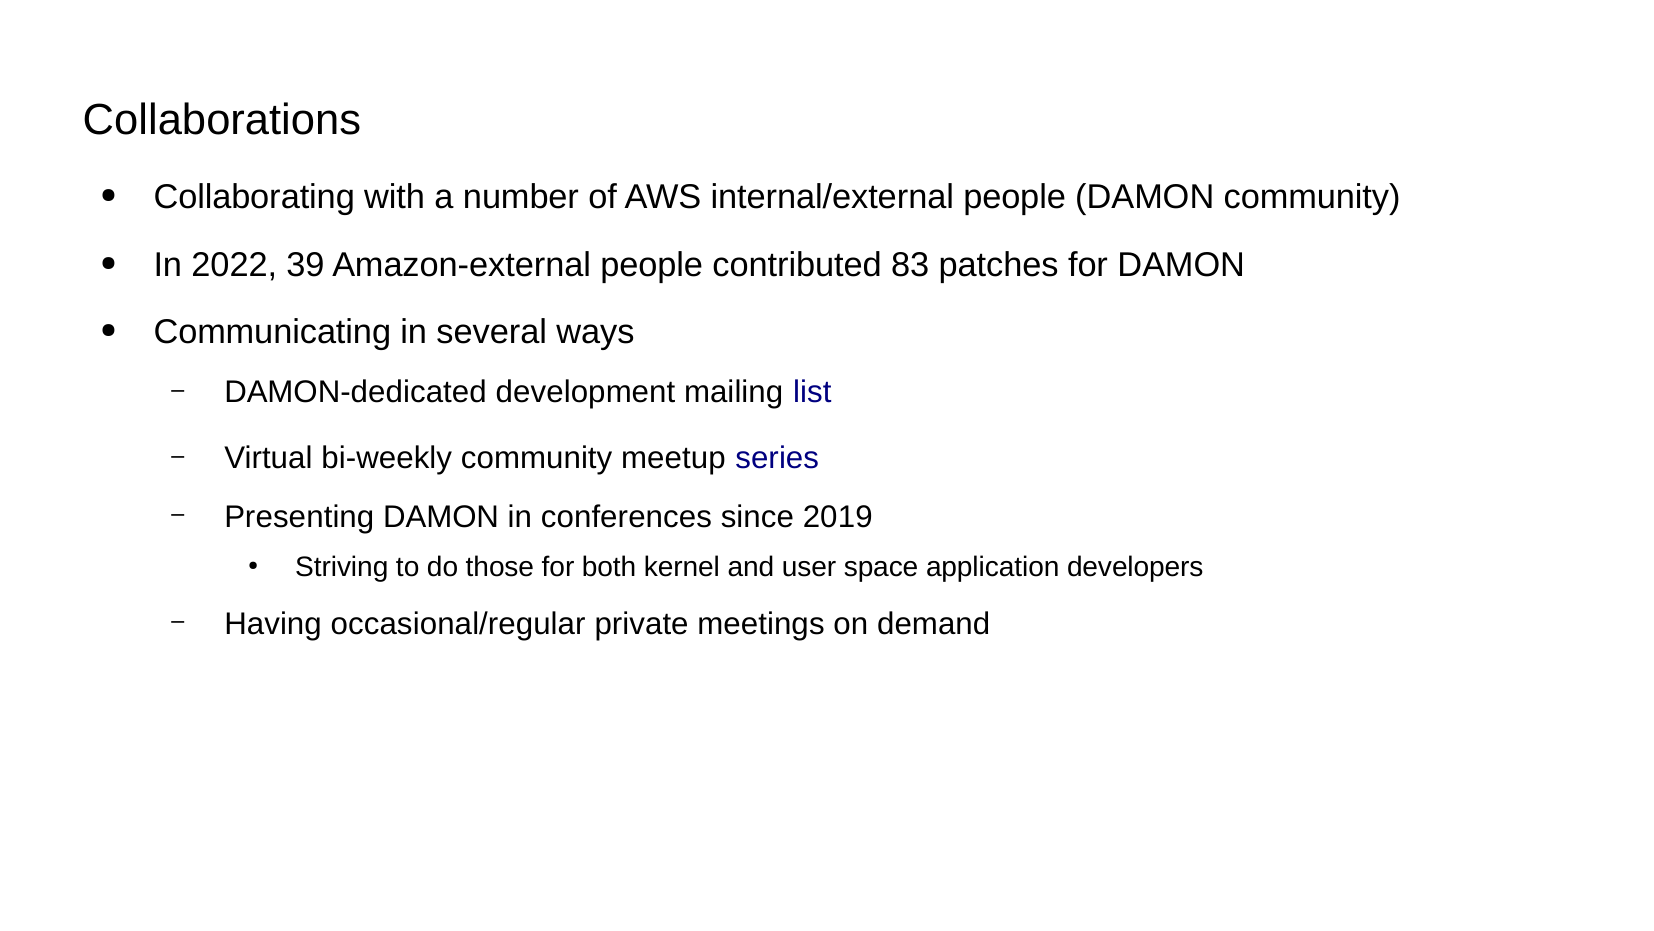

# Collaborations
Collaborating with a number of AWS internal/external people (DAMON community)
In 2022, 39 Amazon-external people contributed 83 patches for DAMON
Communicating in several ways
DAMON-dedicated development mailing list
Virtual bi-weekly community meetup series
Presenting DAMON in conferences since 2019
Striving to do those for both kernel and user space application developers
Having occasional/regular private meetings on demand